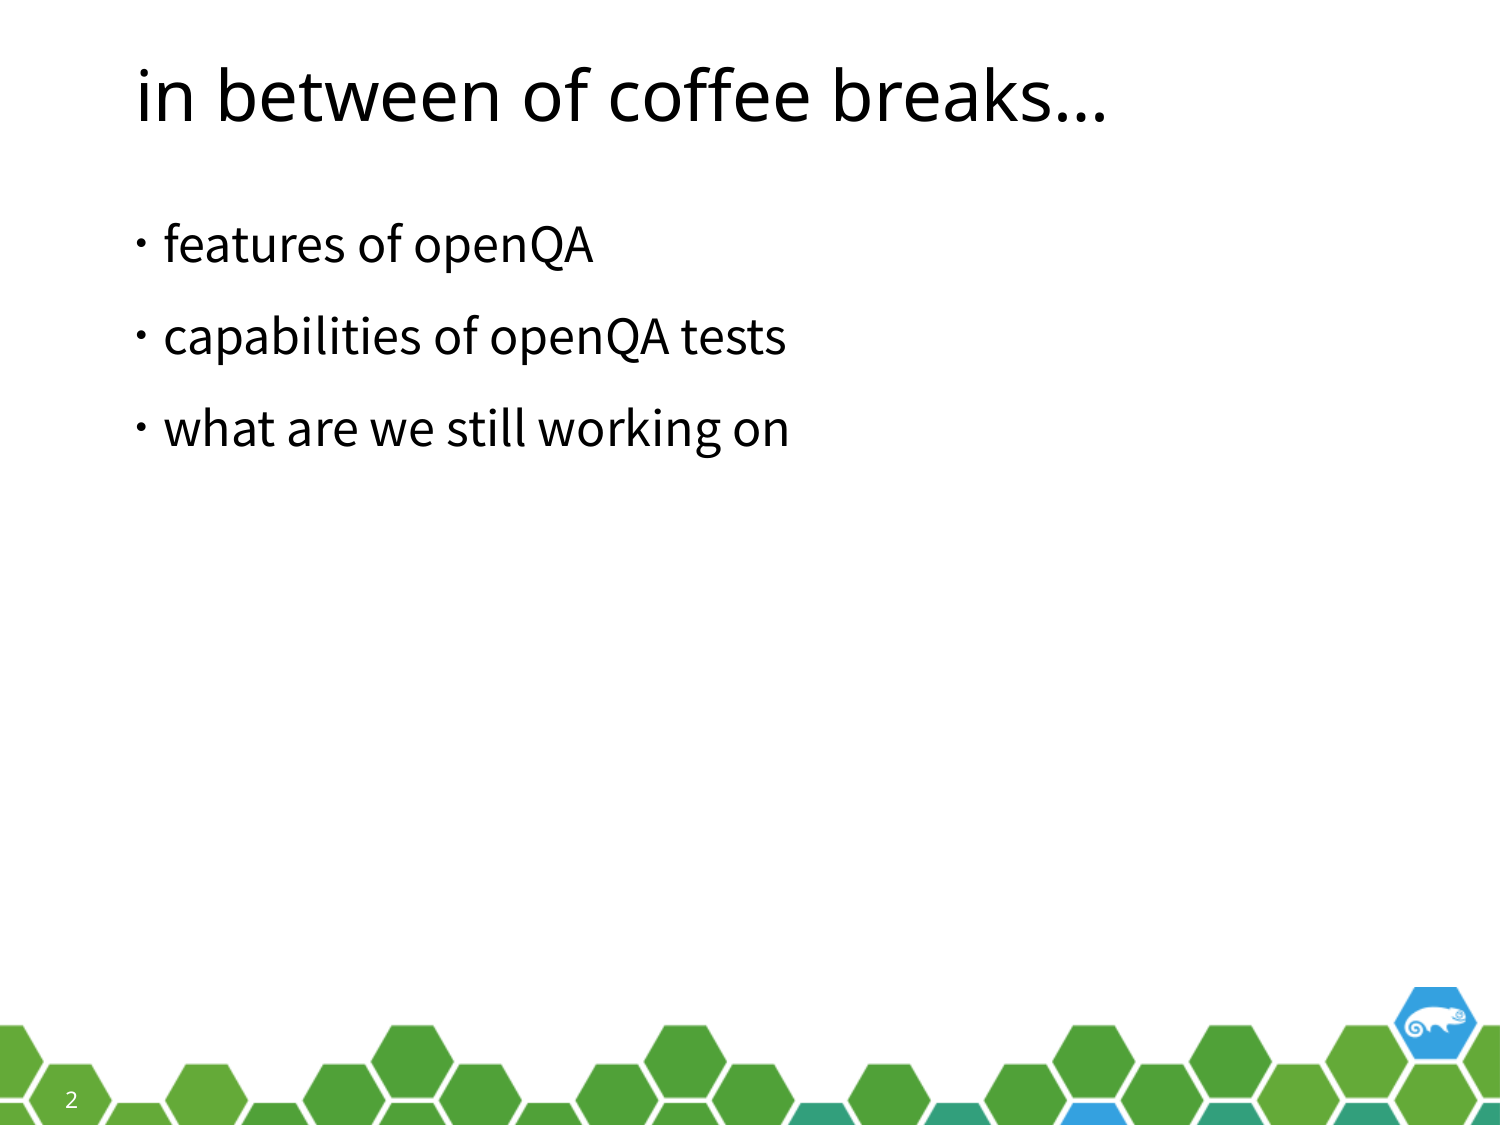

# in between of coffee breaks…
features of openQA
capabilities of openQA tests
what are we still working on